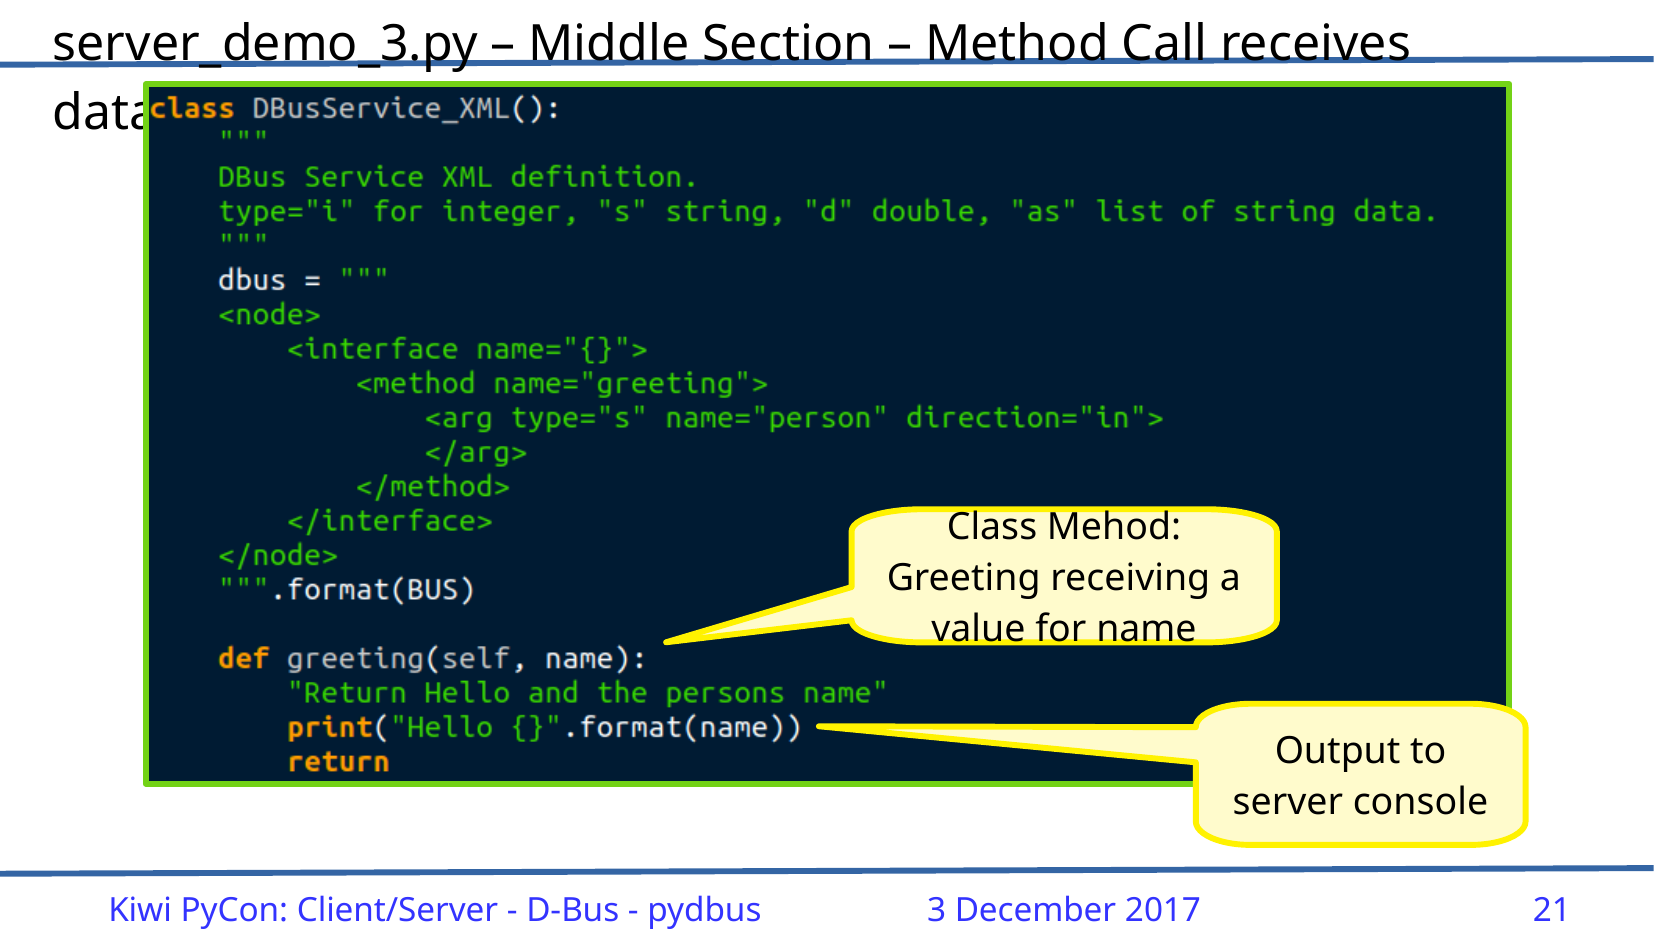

server_demo_3.py – Middle Section – Method Call receives data
Class Mehod:
Greeting receiving a value for name
Output to server console
Kiwi PyCon: Client/Server - D-Bus - pydbus
3 December 2017
21